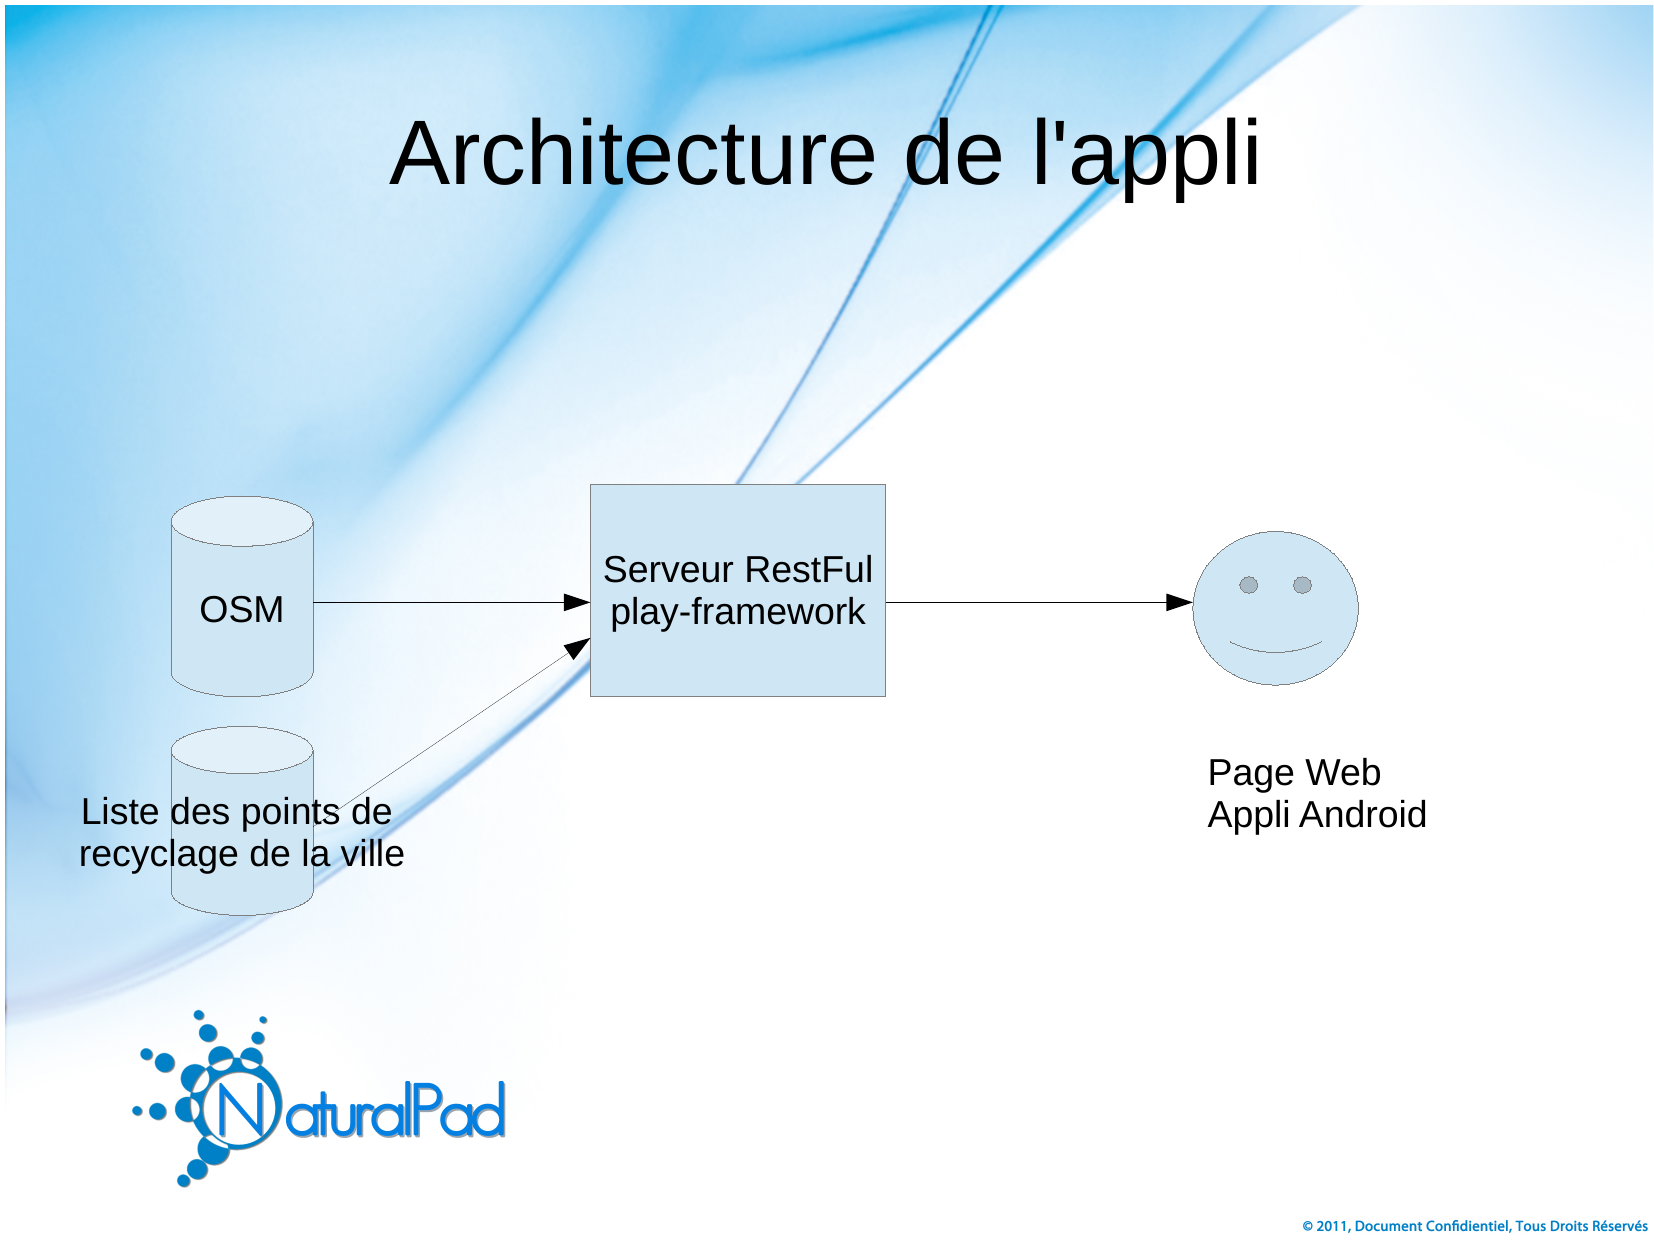

# Architecture de l'appli
Serveur RestFul
play-framework
OSM
Liste des points de
recyclage de la ville
Page Web
Appli Android